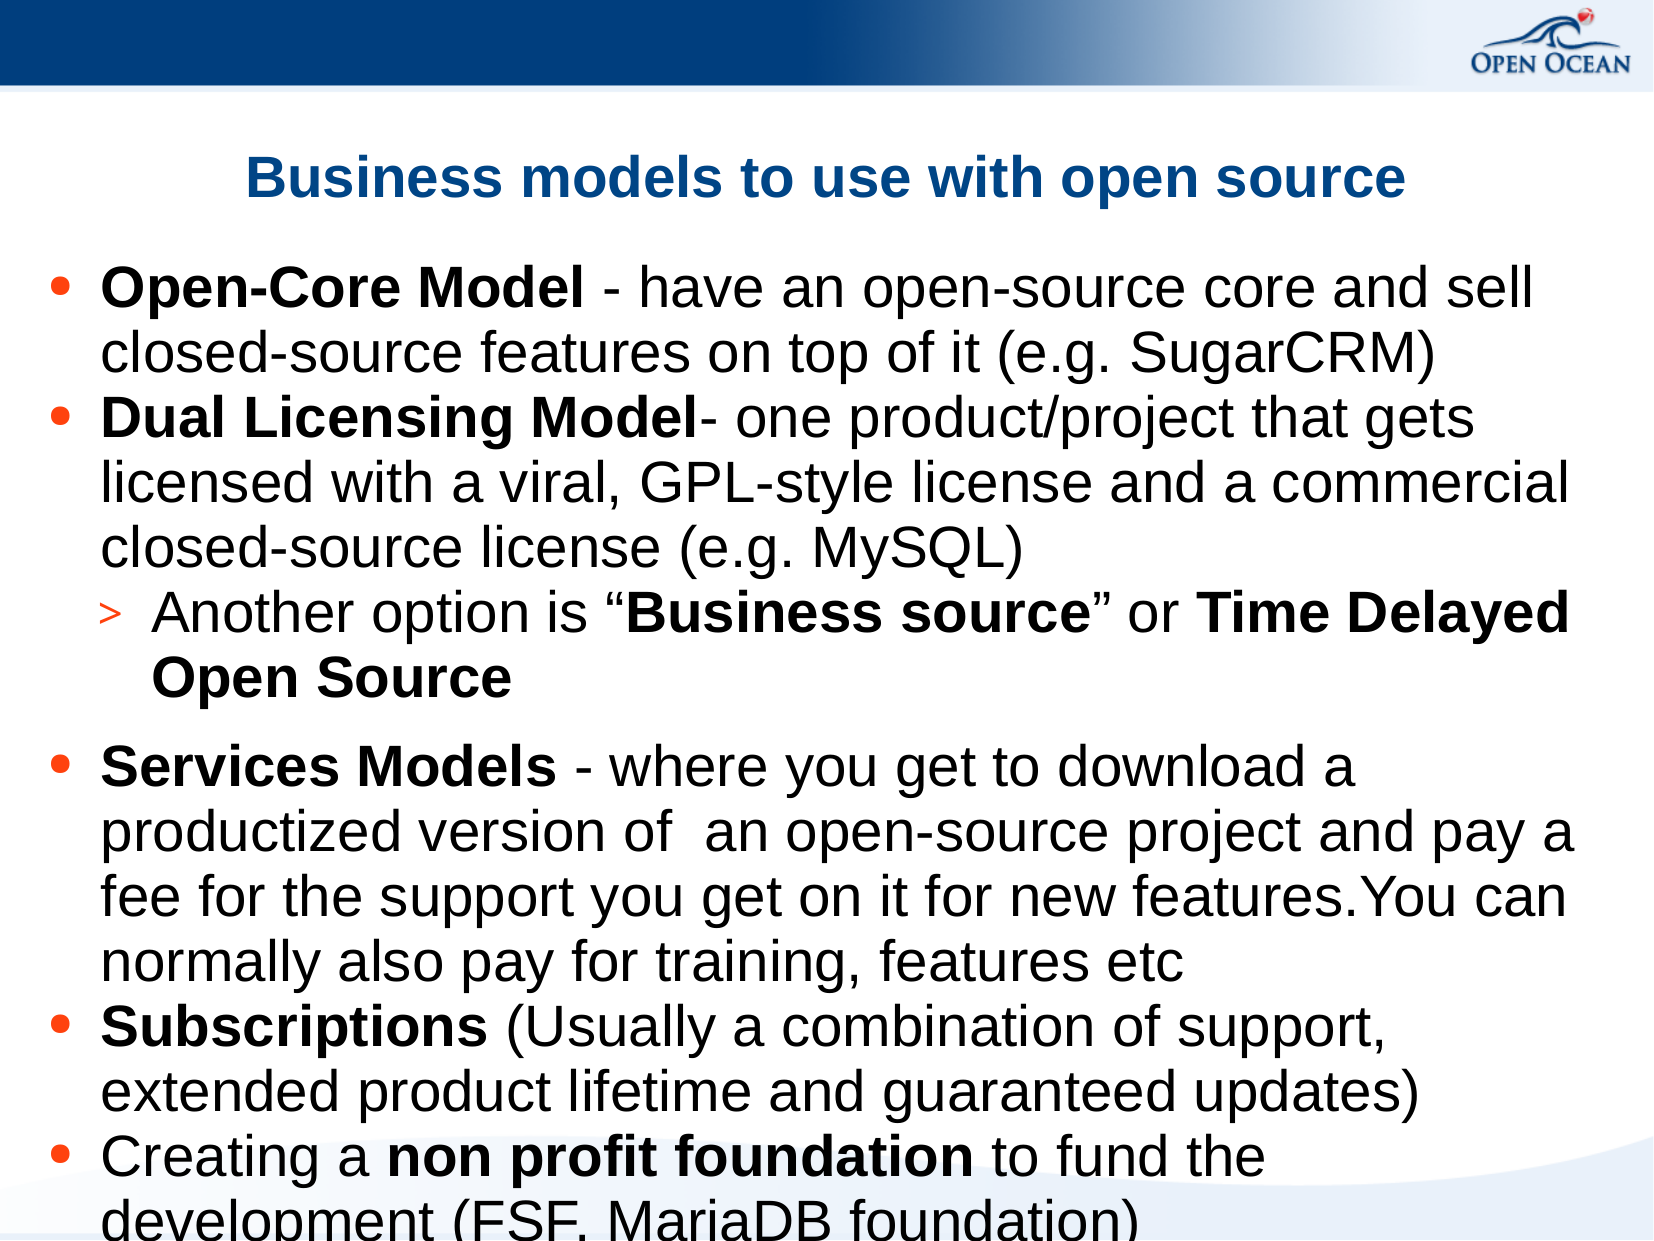

# Business models to use with open source
Open-Core Model - have an open-source core and sell closed-source features on top of it (e.g. SugarCRM)
Dual Licensing Model- one product/project that gets licensed with a viral, GPL-style license and a commercial closed-source license (e.g. MySQL)
Another option is “Business source” or Time Delayed Open Source
Services Models - where you get to download a productized version of an open-source project and pay a fee for the support you get on it for new features.You can normally also pay for training, features etc
Subscriptions (Usually a combination of support, extended product lifetime and guaranteed updates)
Creating a non profit foundation to fund the development (FSF, MariaDB foundation)